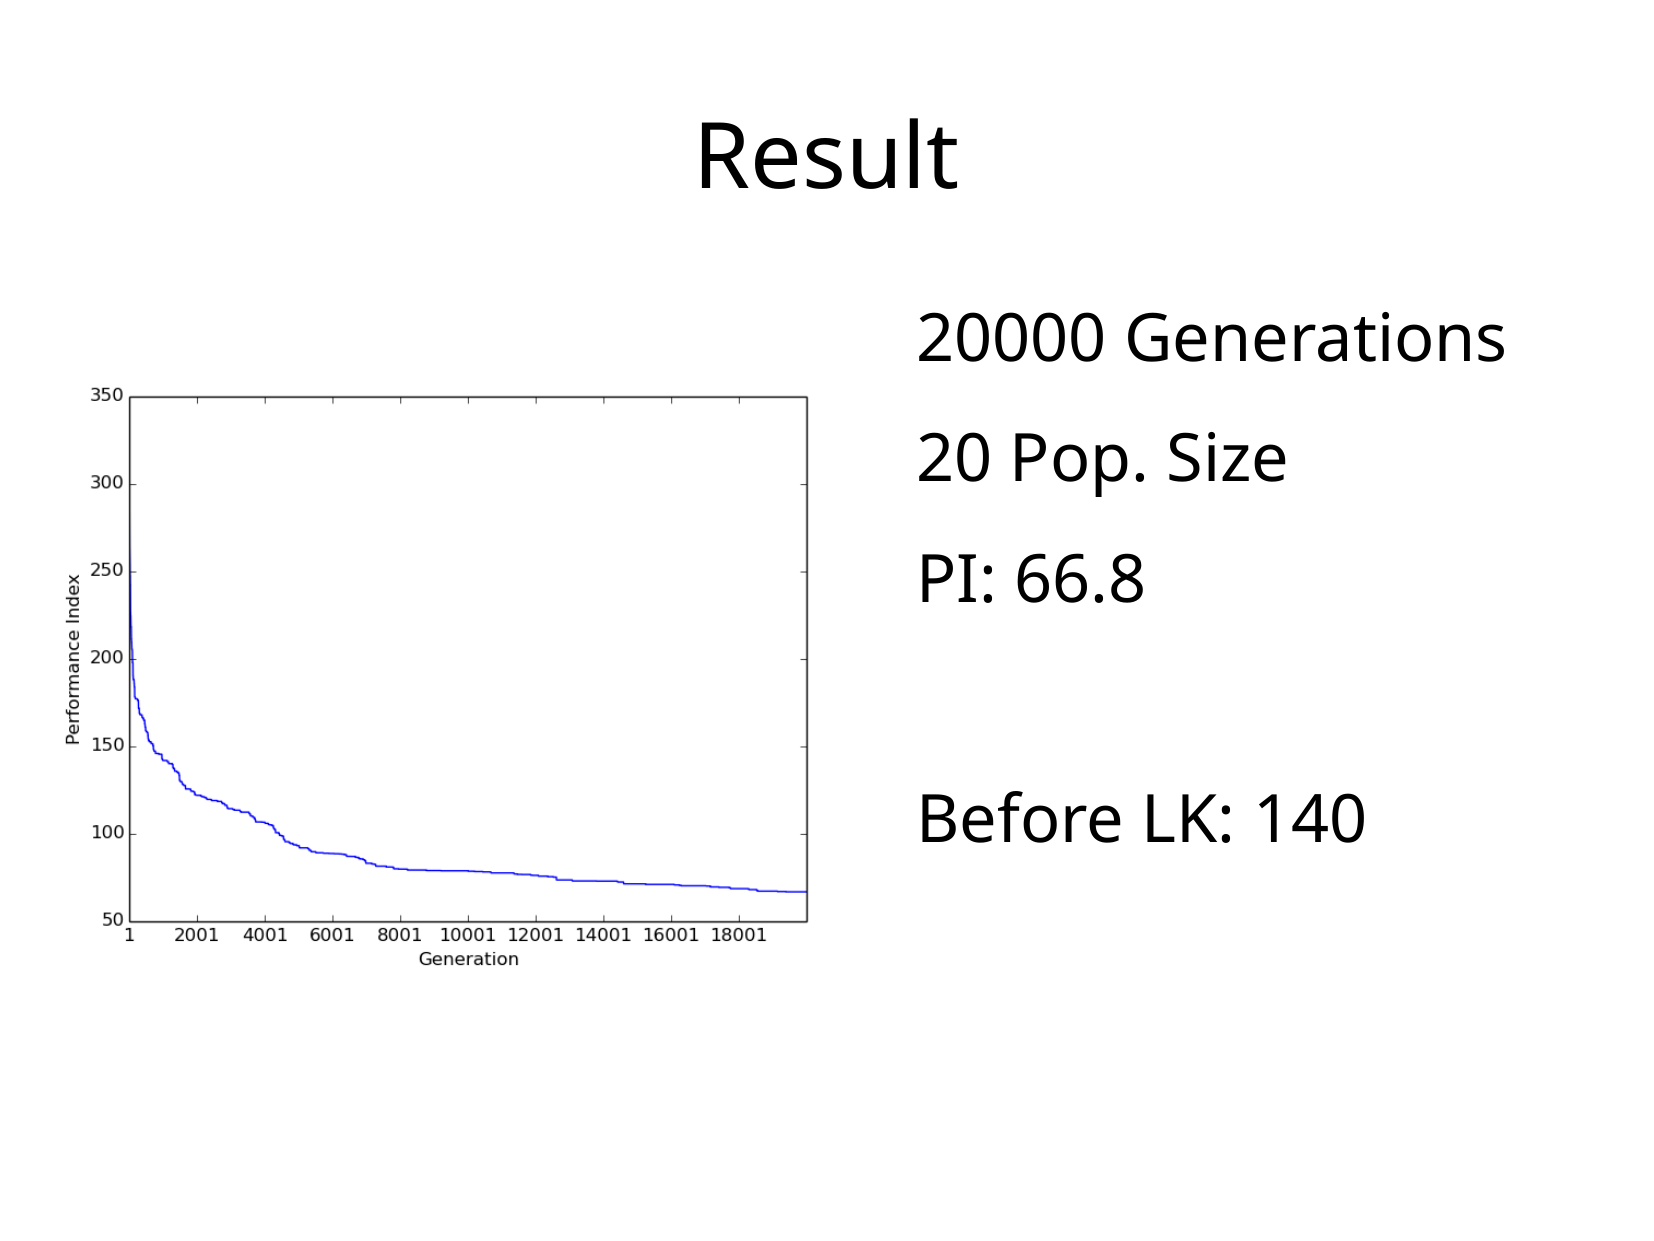

# Result
20000 Generations
20 Pop. Size
PI: 66.8
Before LK: 140